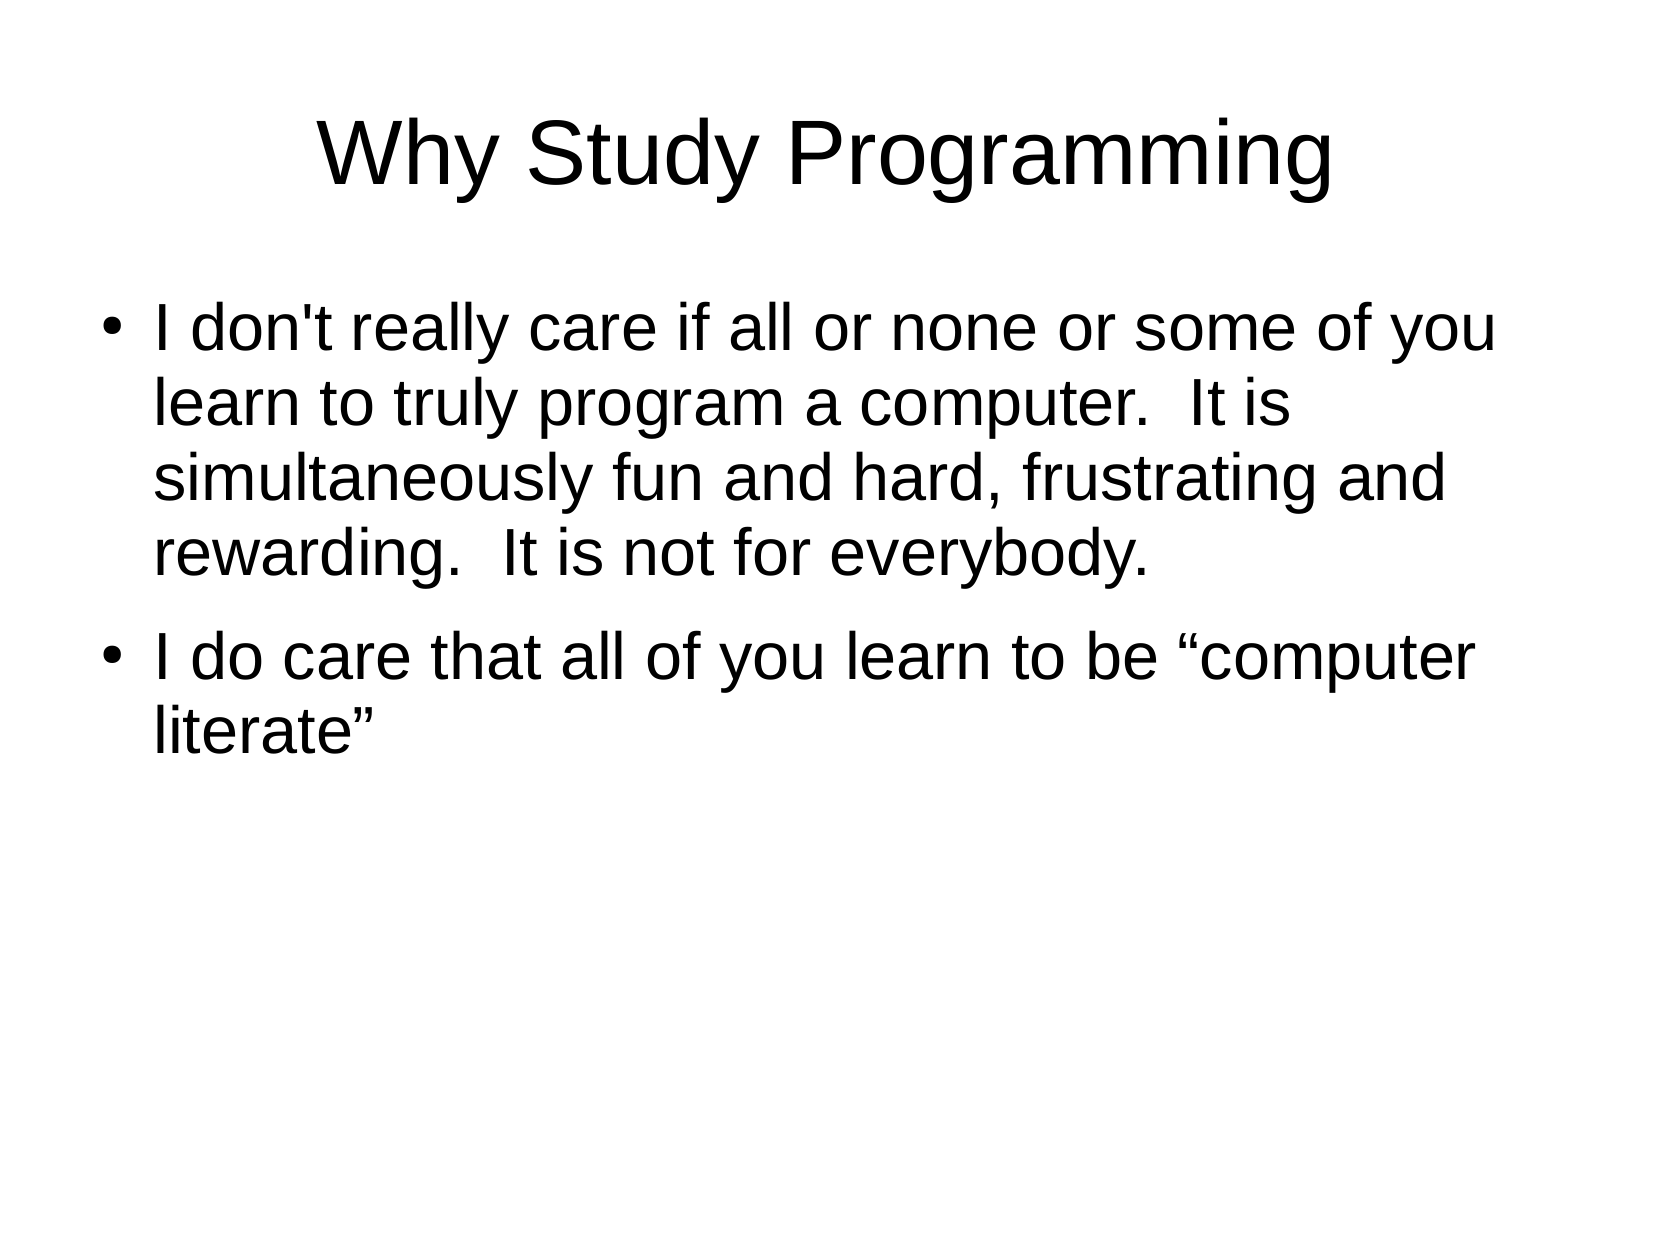

# Why Study Programming
I don't really care if all or none or some of you learn to truly program a computer. It is simultaneously fun and hard, frustrating and rewarding. It is not for everybody.
I do care that all of you learn to be “computer literate”